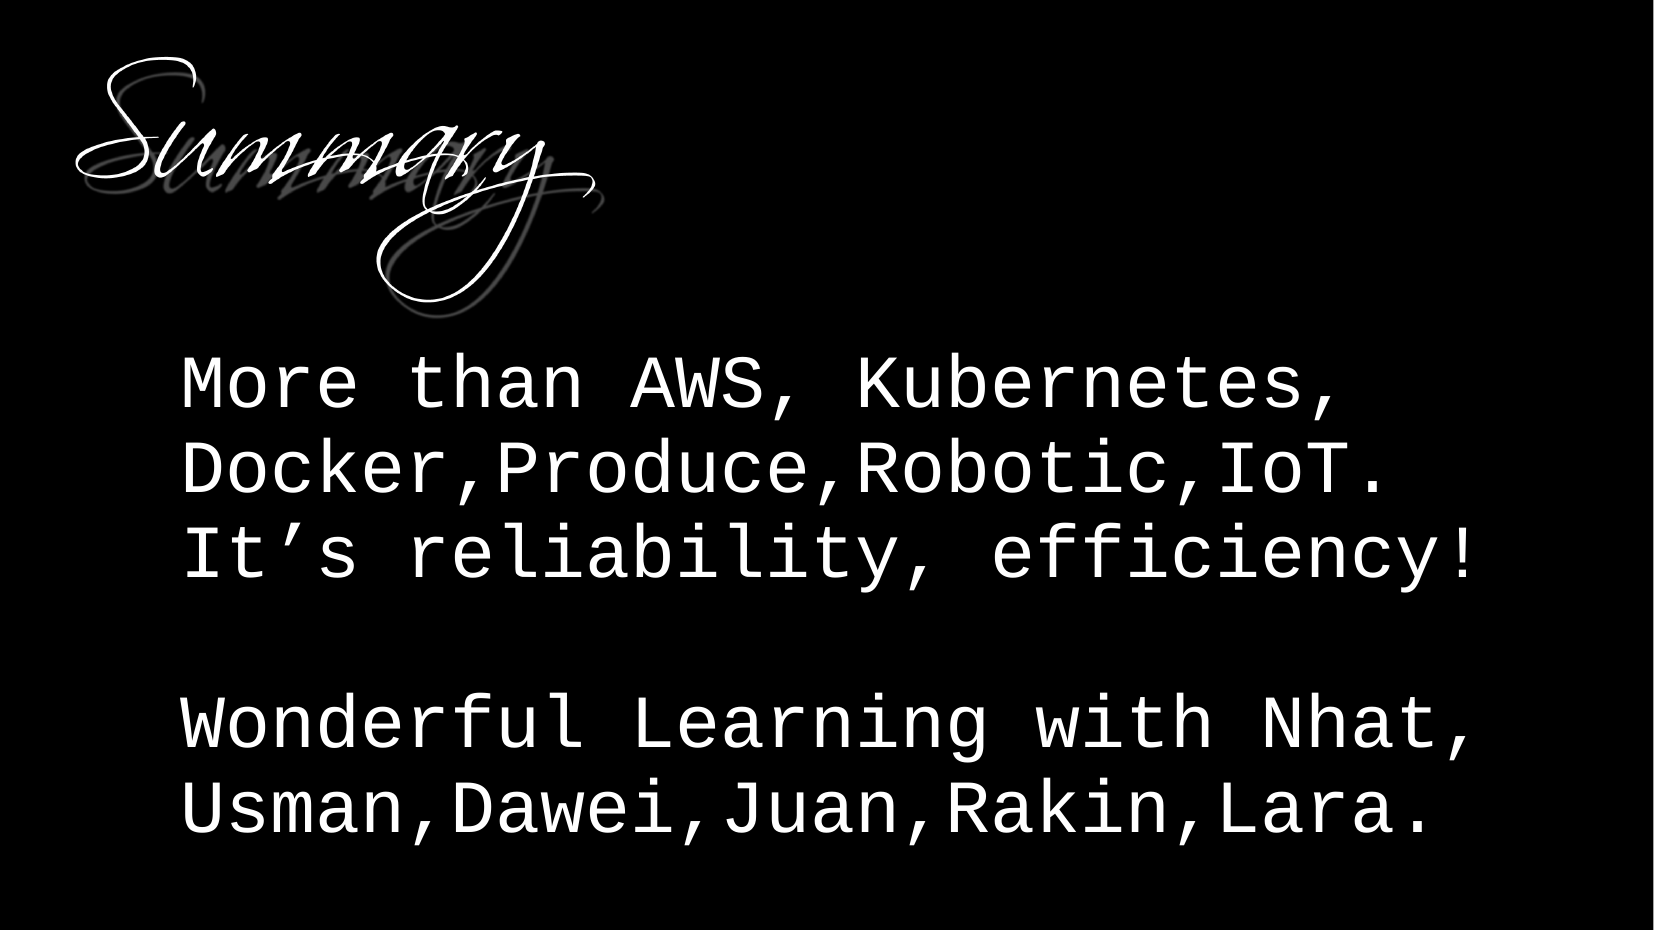

More than AWS, Kubernetes, Docker,Produce,Robotic,IoT. It’s reliability, efficiency!
Wonderful Learning with Nhat, Usman,Dawei,Juan,Rakin,Lara.